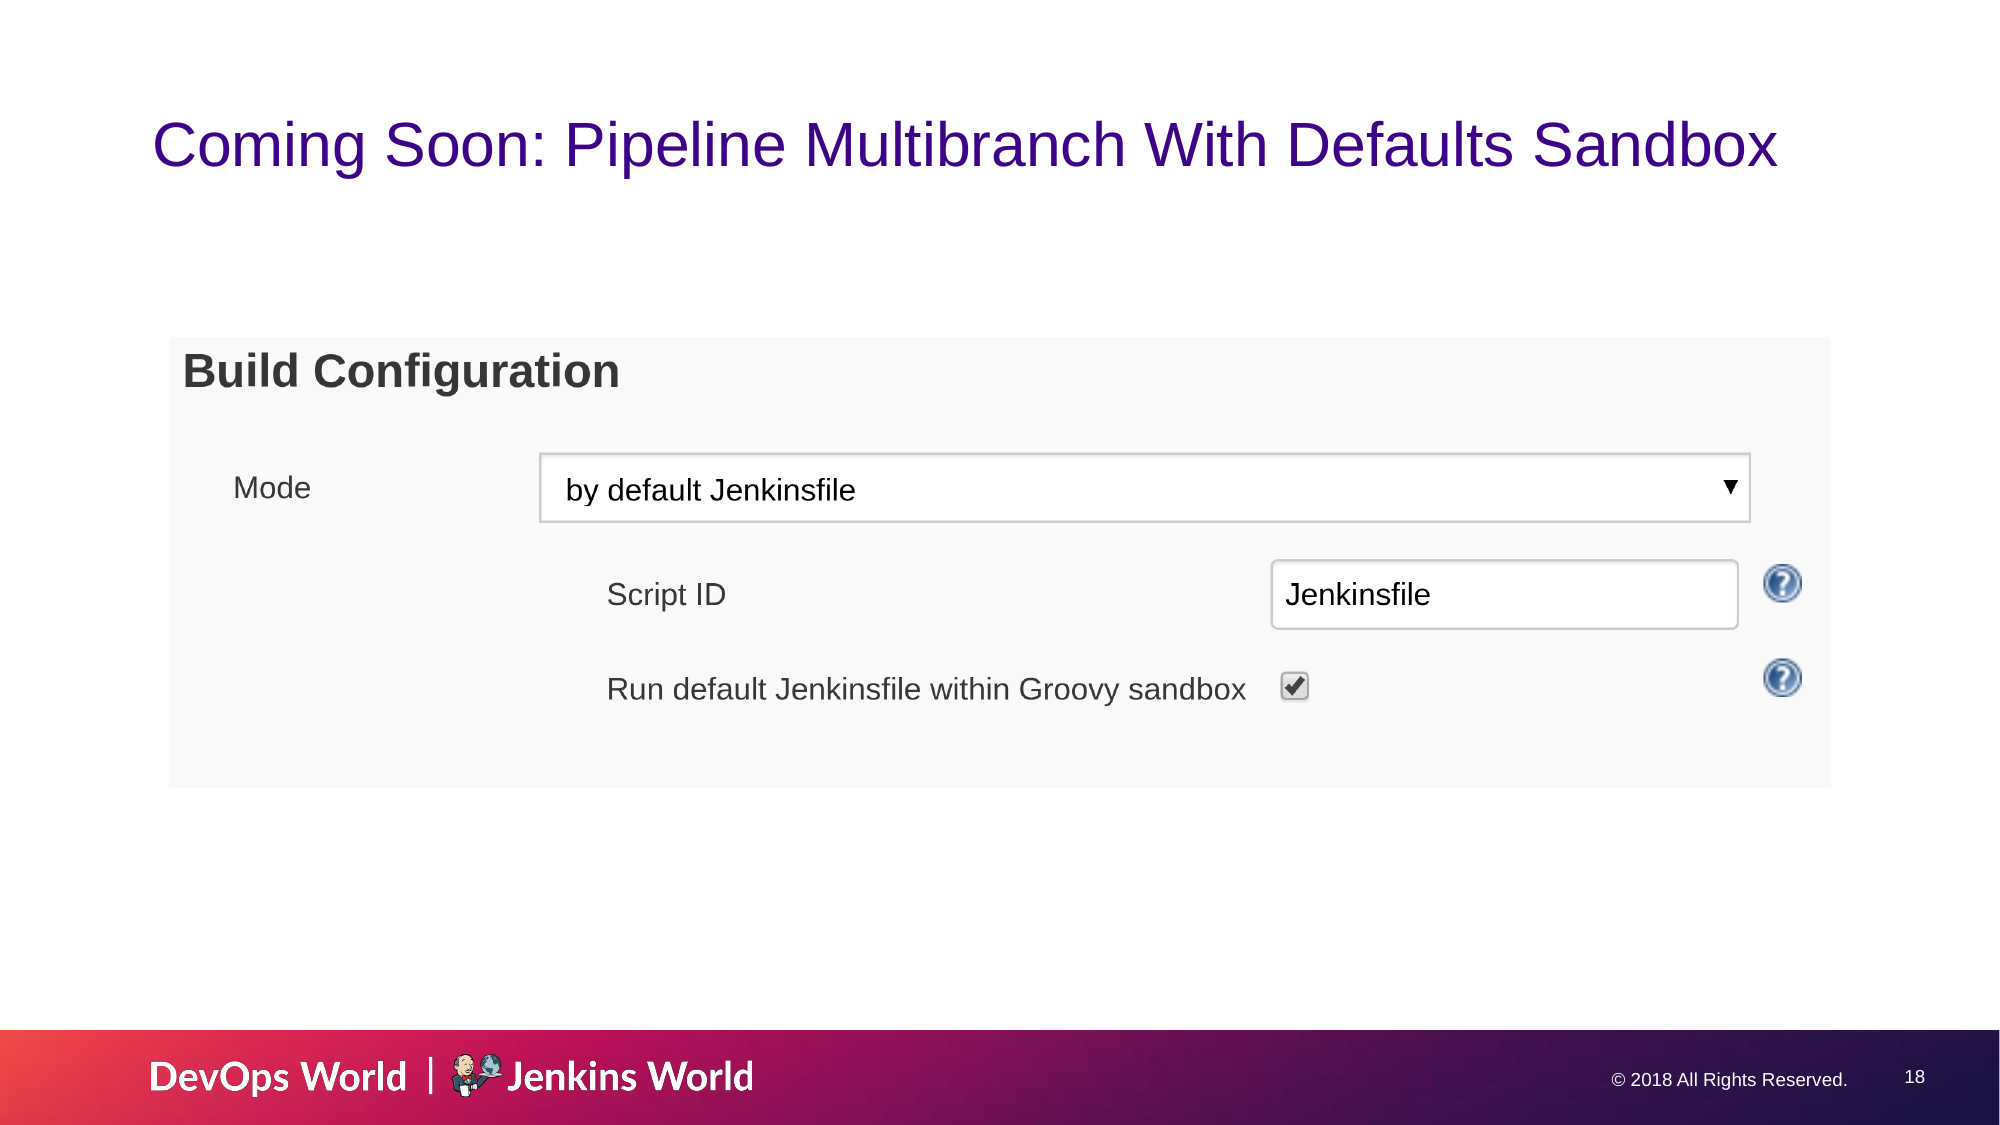

# Coming Soon: Pipeline Multibranch With Defaults Sandbox